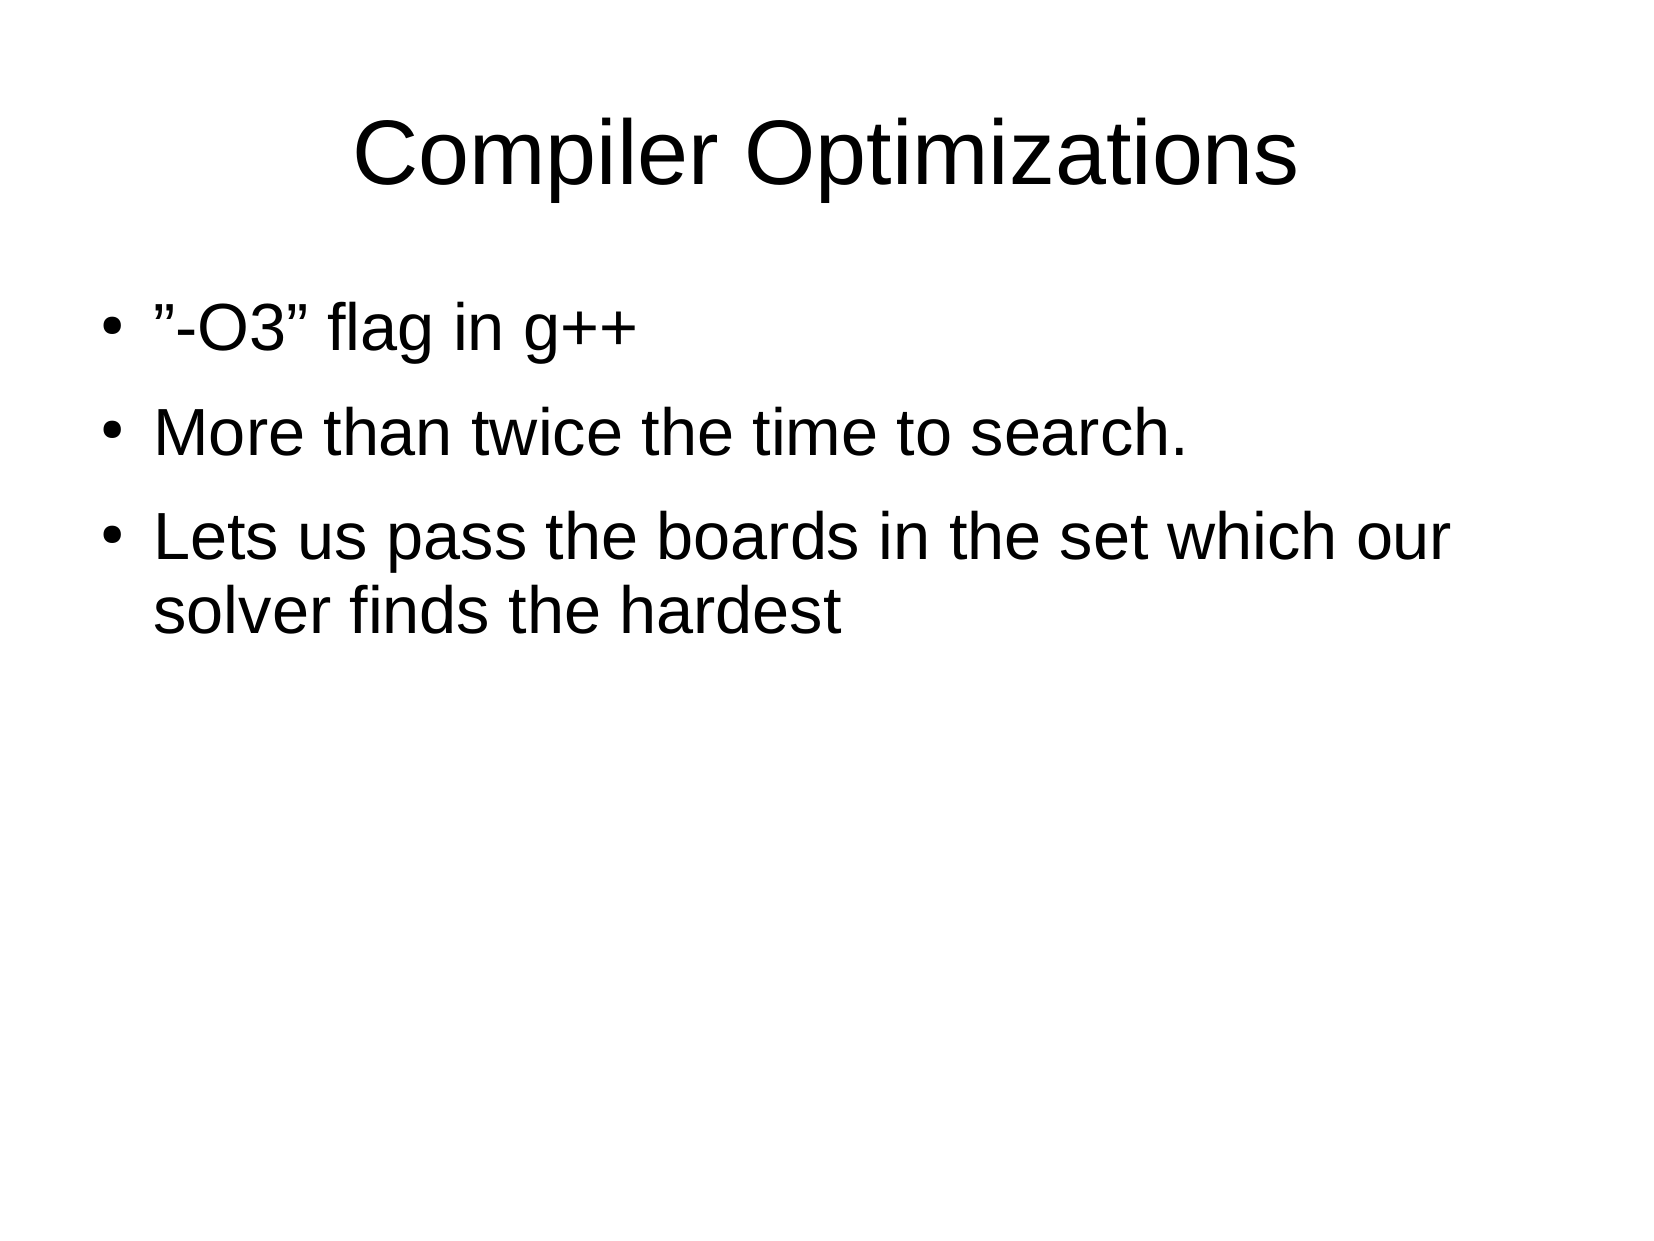

# Compiler Optimizations
”-O3” flag in g++
More than twice the time to search.
Lets us pass the boards in the set which our solver finds the hardest